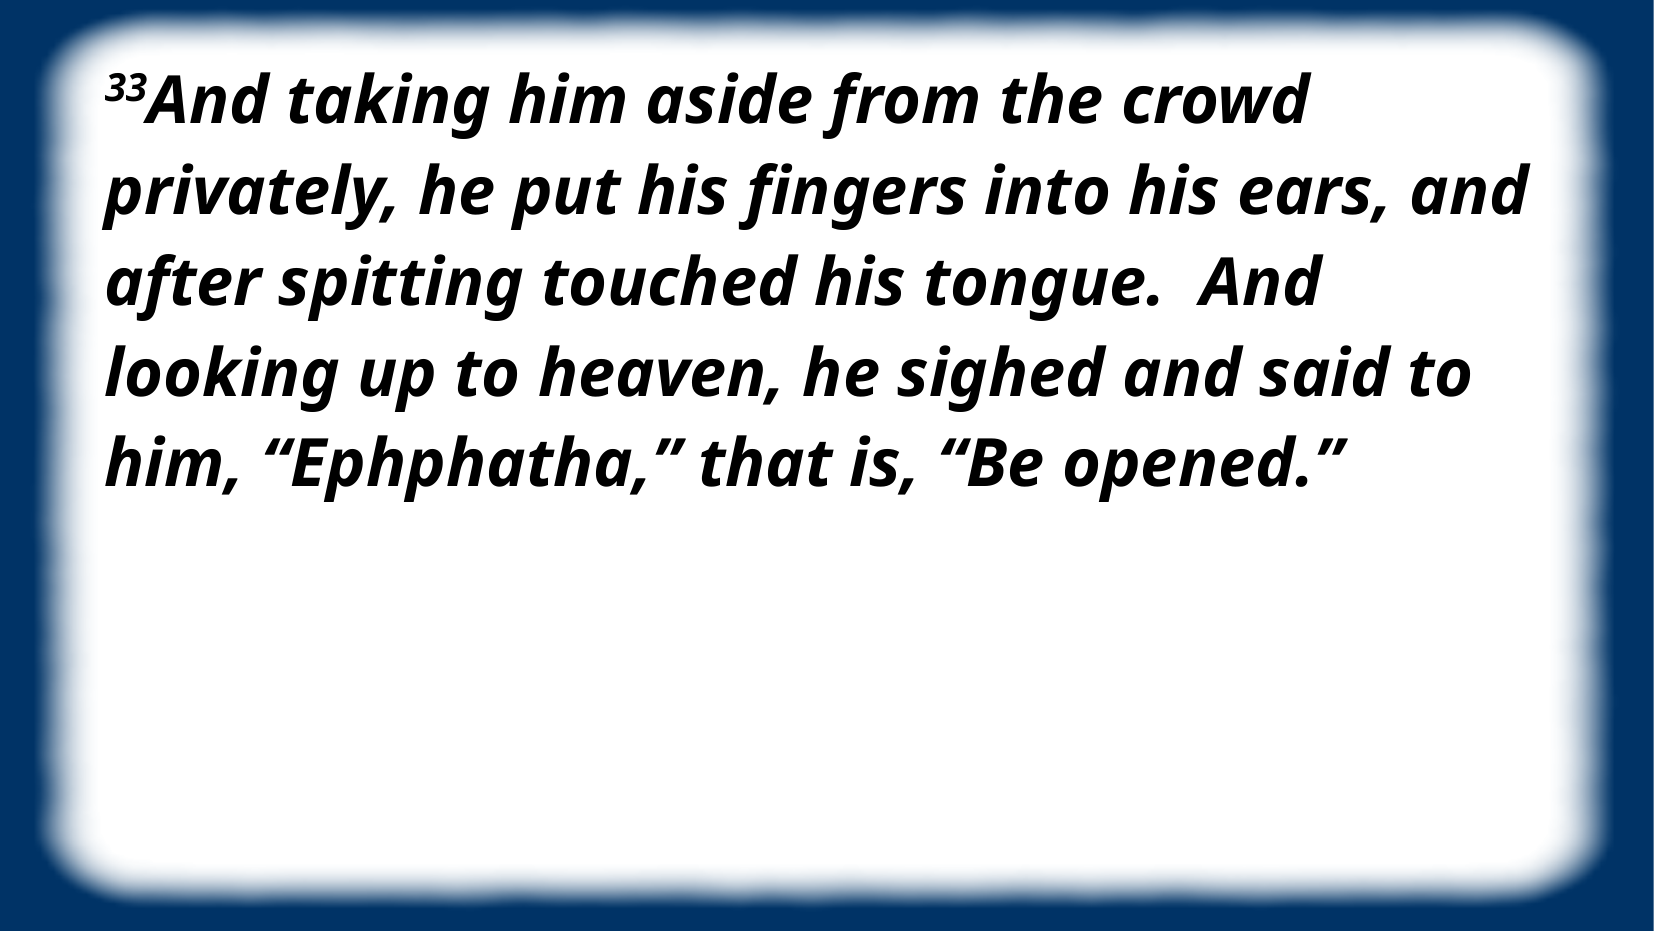

33And taking him aside from the crowd privately, he put his fingers into his ears, and after spitting touched his tongue. And looking up to heaven, he sighed and said to him, “Ephphatha,” that is, “Be opened.”